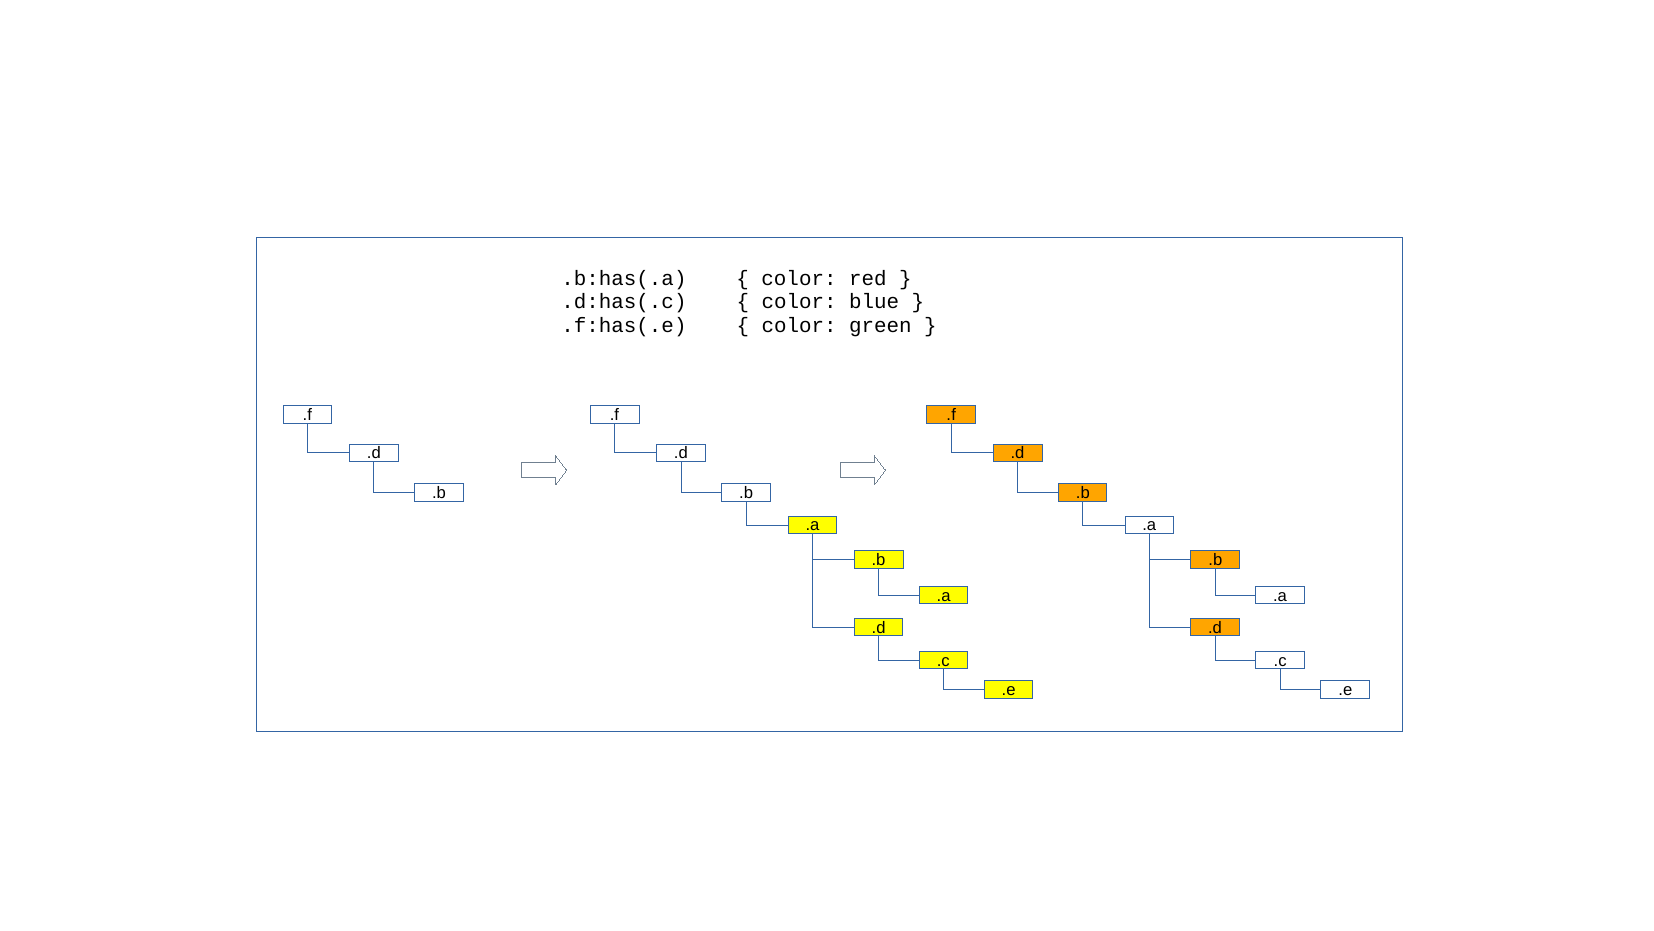

.b:has(.a) { color: red }
.d:has(.c) { color: blue }
.f:has(.e) { color: green }
.f
.f
.f
.d
.d
.d
.b
.b
.b
.a
.a
.b
.b
.a
.a
.d
.d
.c
.c
.e
.e